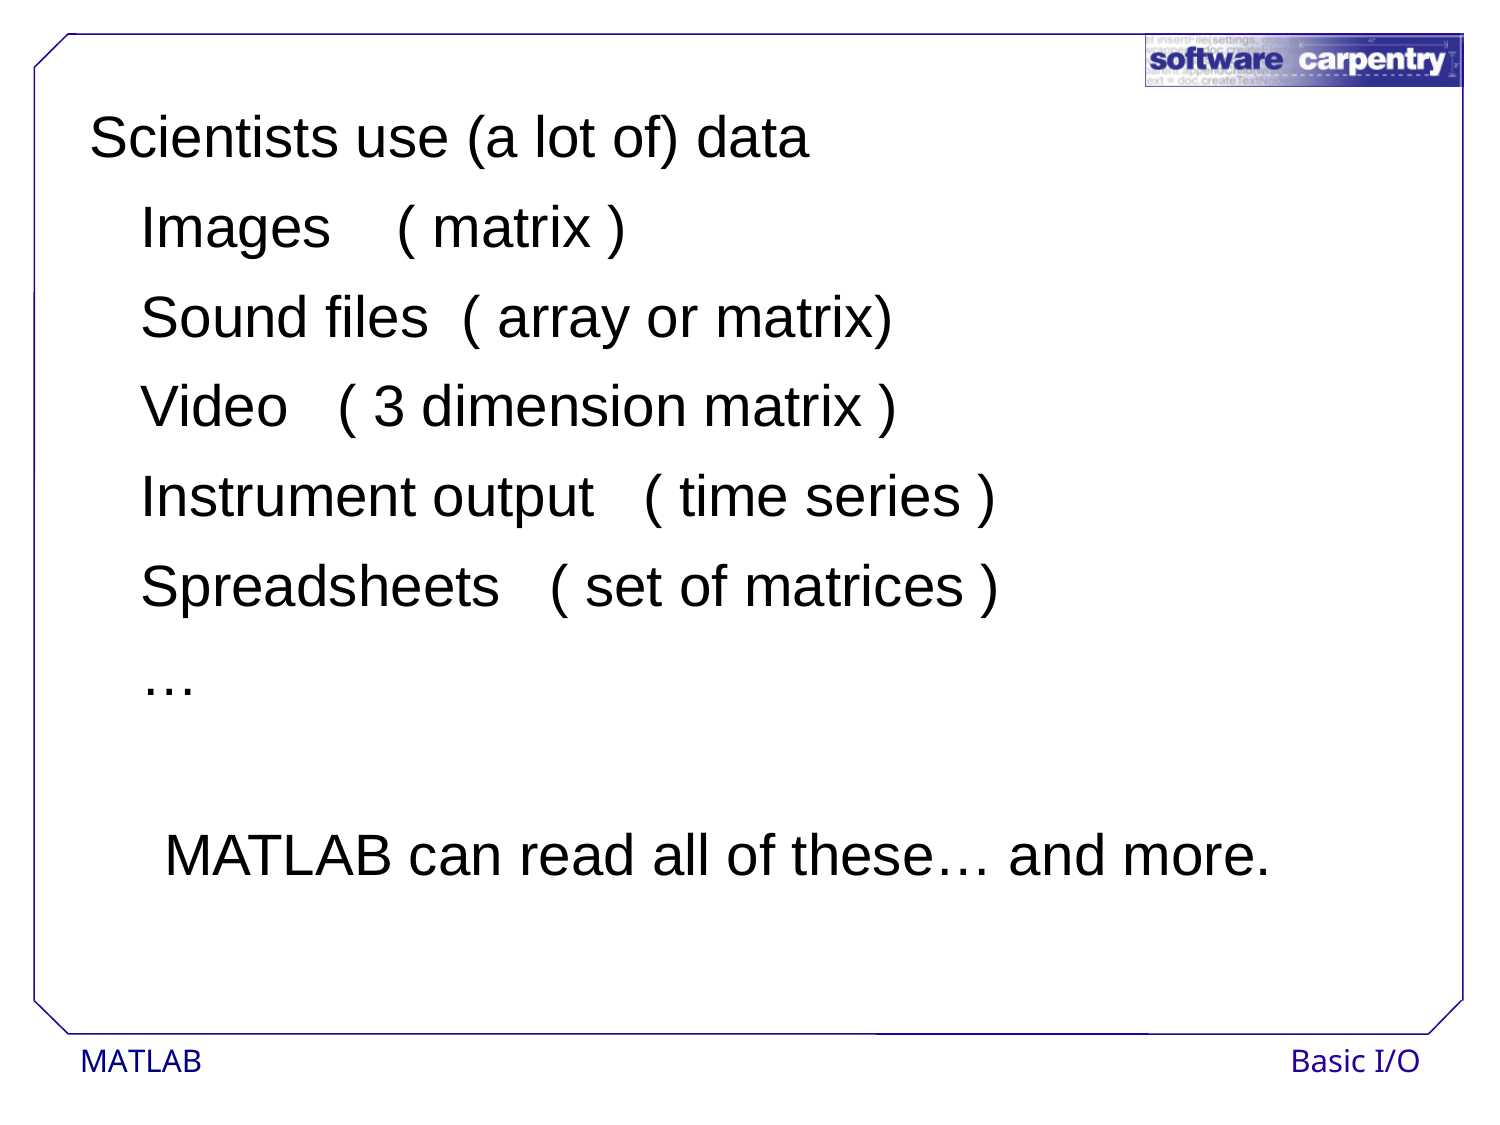

# Scientists use (a lot of) data
	Images ( matrix )
	Sound files ( array or matrix)
	Video ( 3 dimension matrix )
	Instrument output ( time series )
	Spreadsheets ( set of matrices )
	…
MATLAB can read all of these… and more.